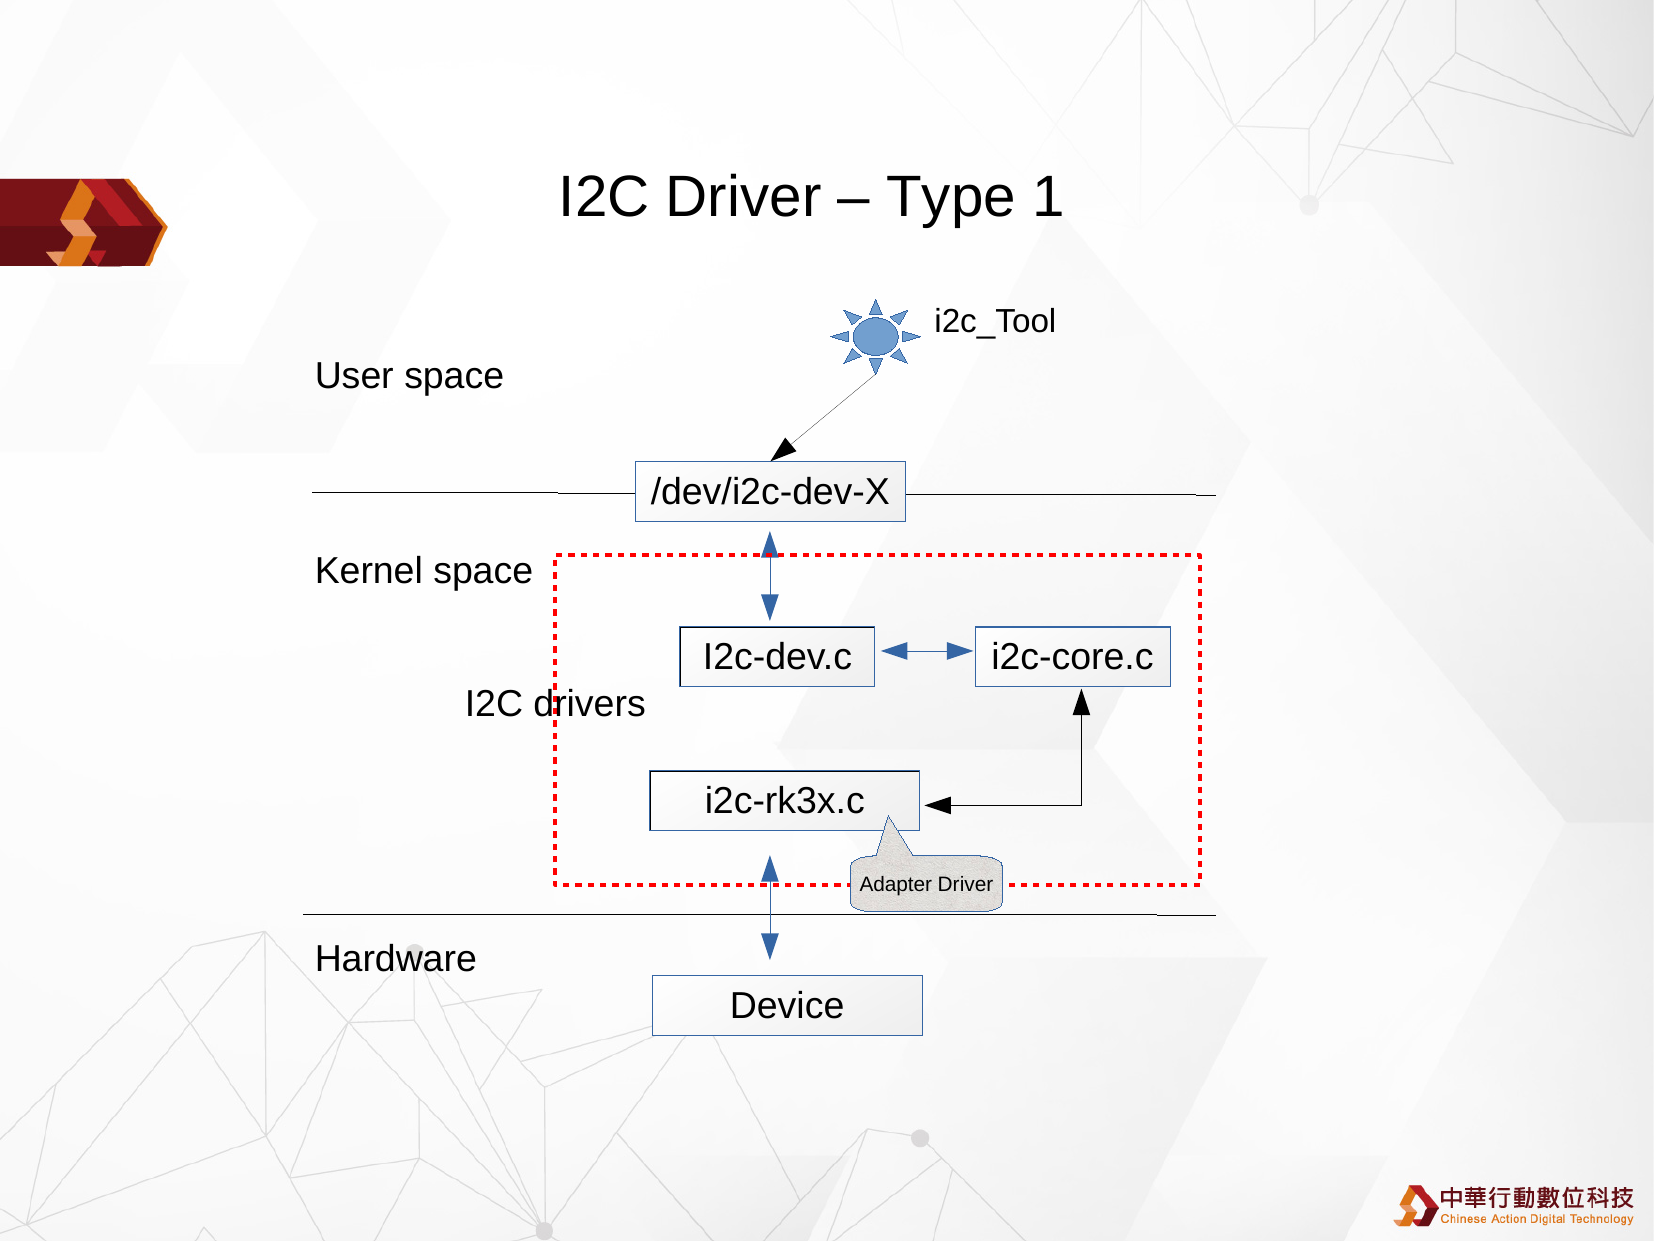

# I2C Driver – Type 1
i2c_Tool
User space
/dev/i2c-dev-X
Kernel space
i2c-core.c
I2c-dev.c
I2C drivers
i2c-rk3x.c
Adapter Driver
Hardware
Device